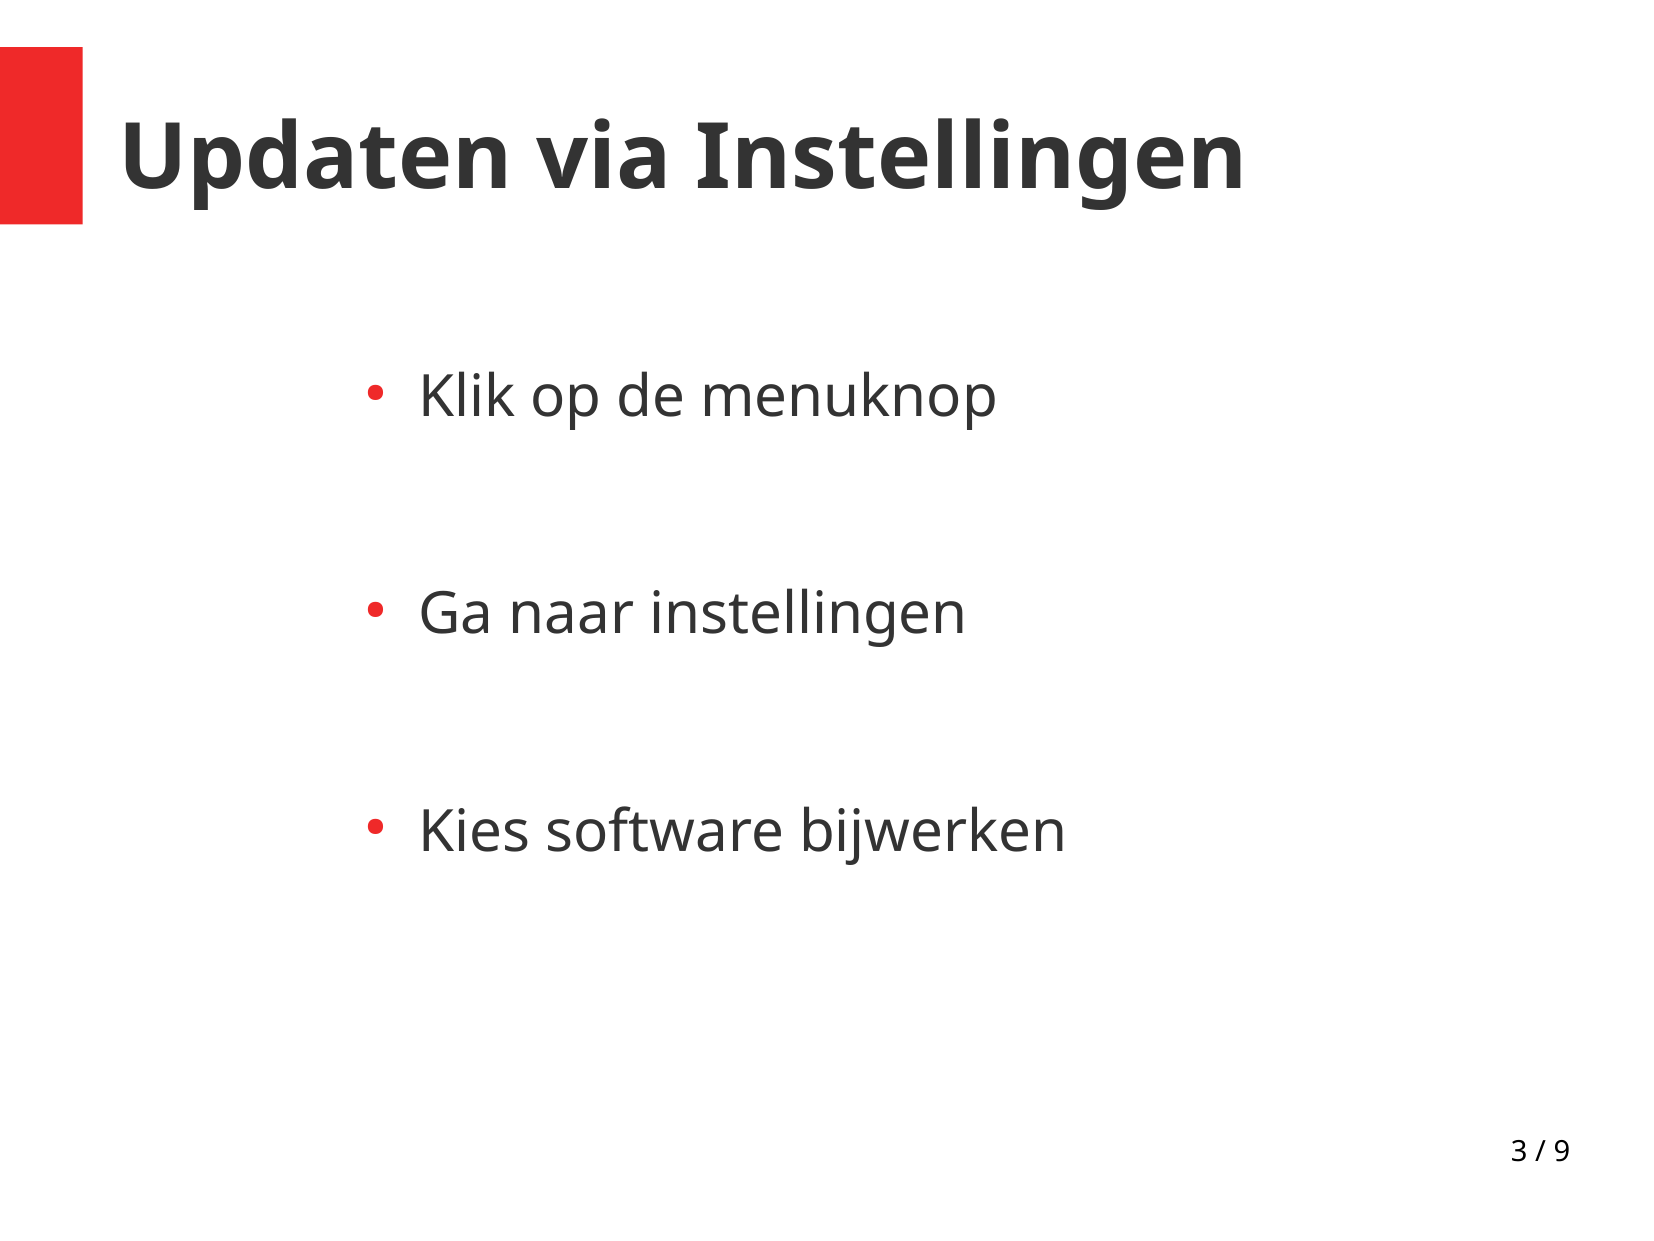

# Updaten via Instellingen
Klik op de menuknop
Ga naar instellingen
Kies software bijwerken
3